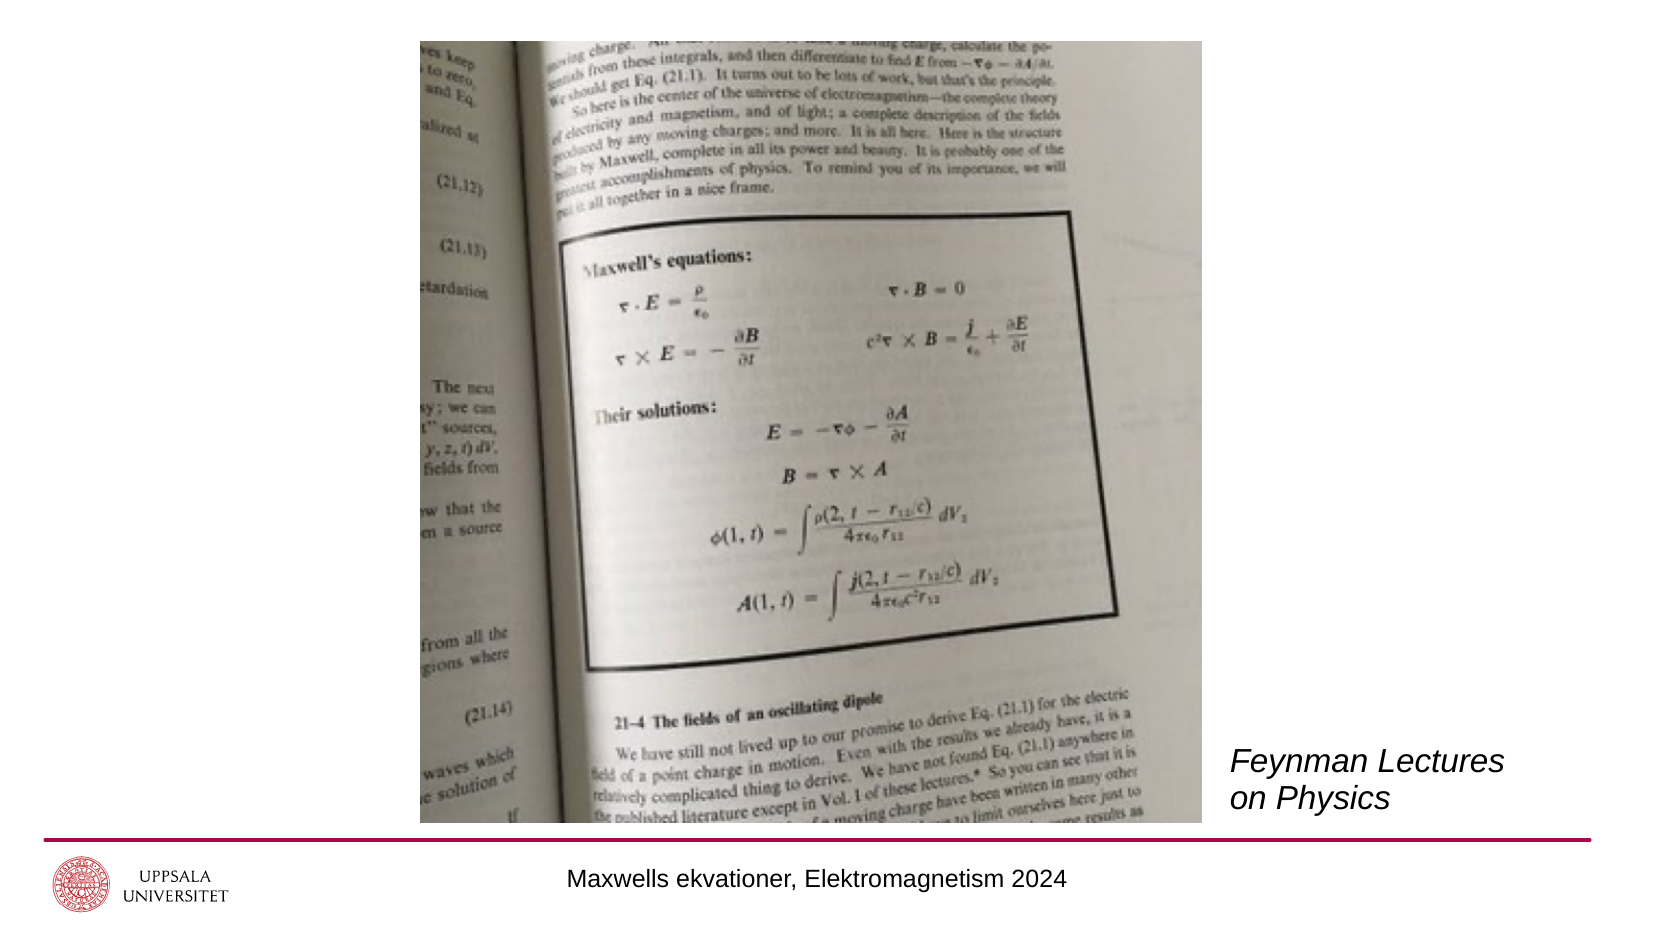

Feynman Lectures on Physics
Maxwells ekvationer, Elektromagnetism 2024